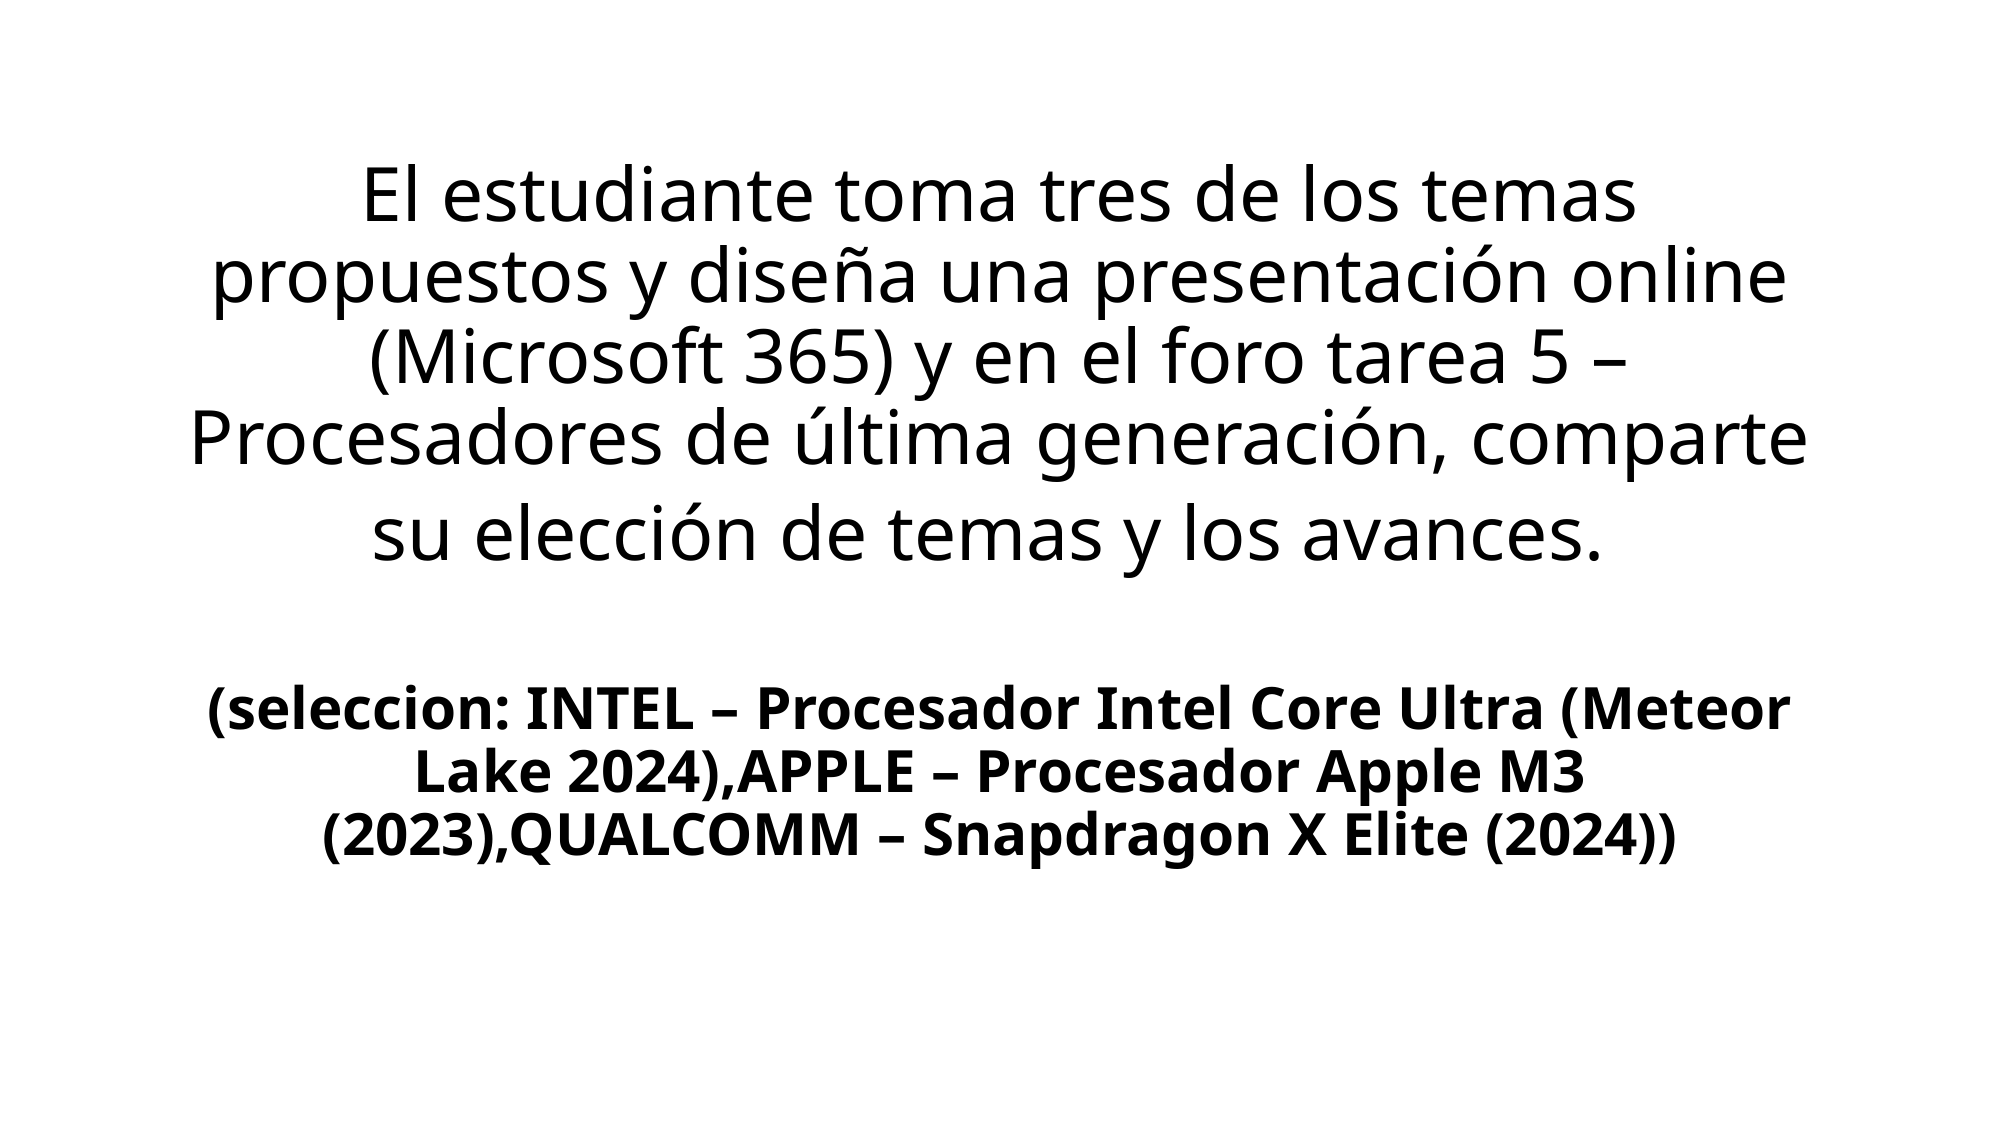

# El estudiante toma tres de los temas propuestos y diseña una presentación online (Microsoft 365) y en el foro tarea 5 – Procesadores de última generación, comparte su elección de temas y los avances. (seleccion: INTEL – Procesador Intel Core Ultra (Meteor Lake 2024),APPLE – Procesador Apple M3 (2023),QUALCOMM – Snapdragon X Elite (2024))